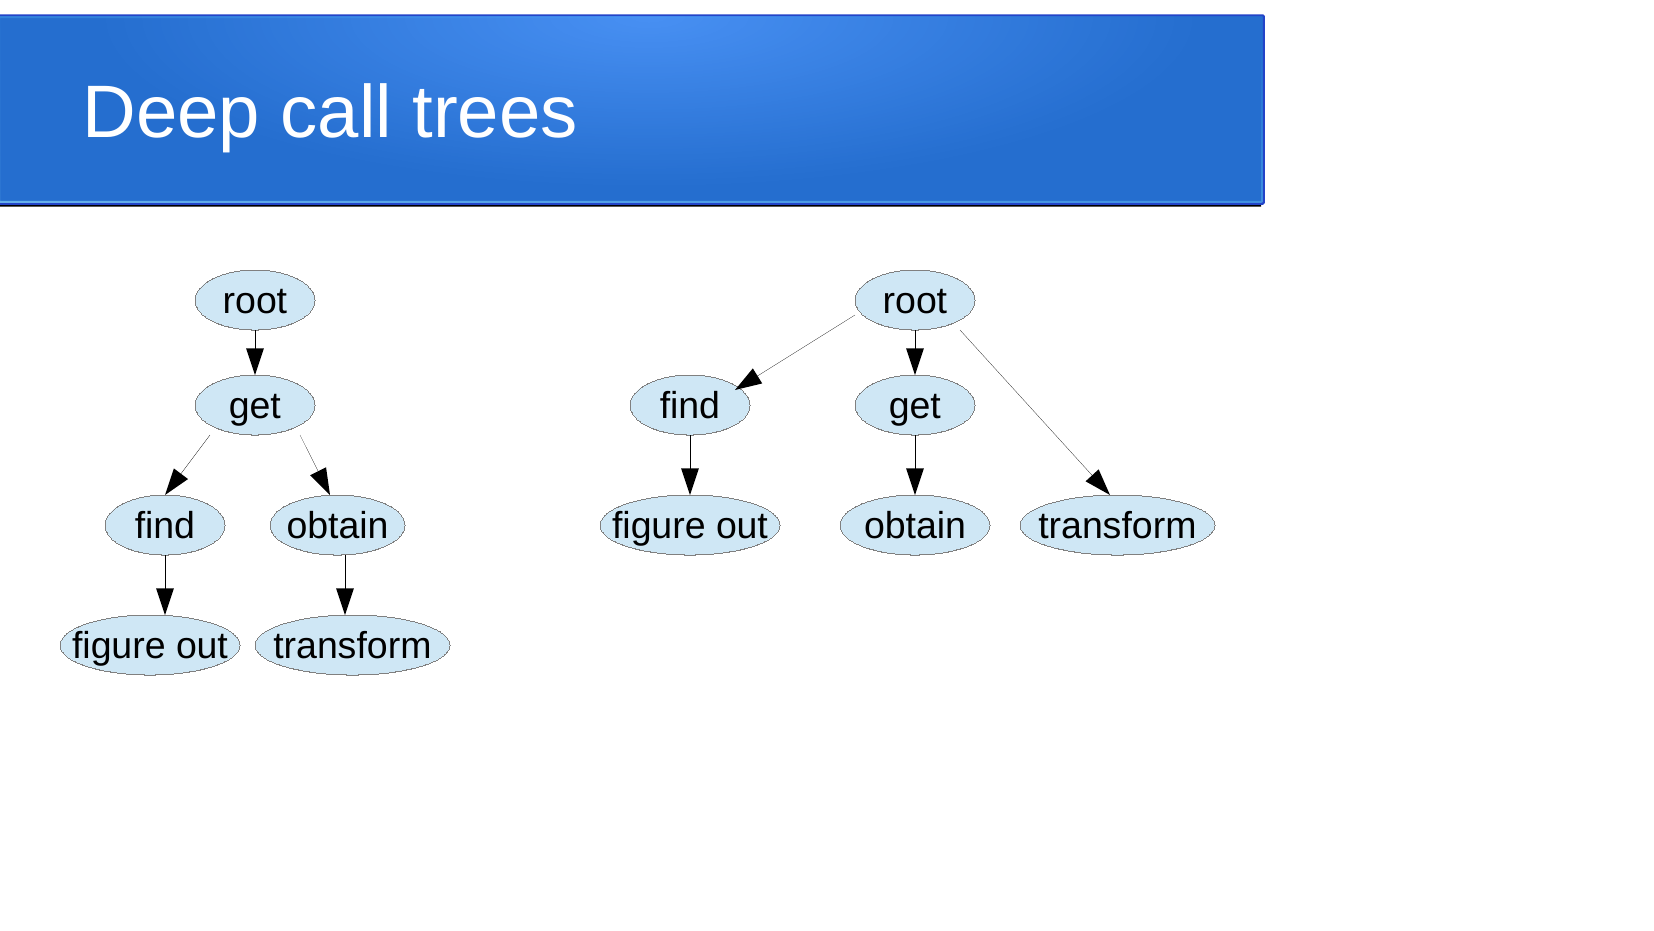

# Deep call trees
root
root
get
find
get
find
obtain
figure out
obtain
transform
figure out
transform